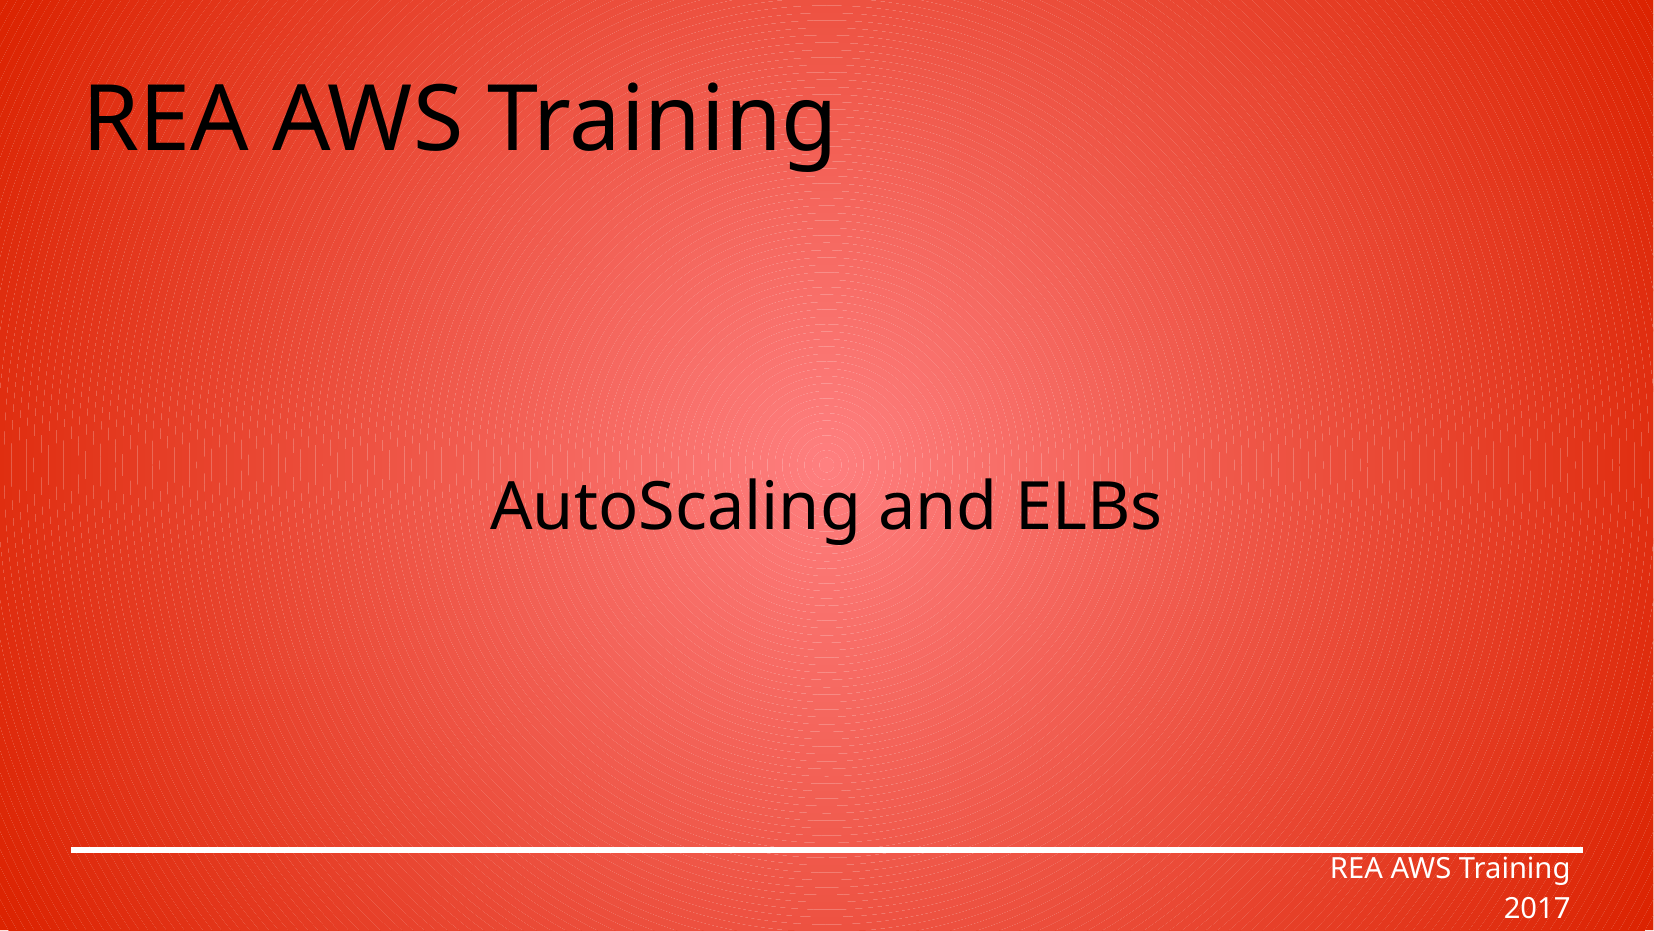

# REA AWS Training
AutoScaling and ELBs